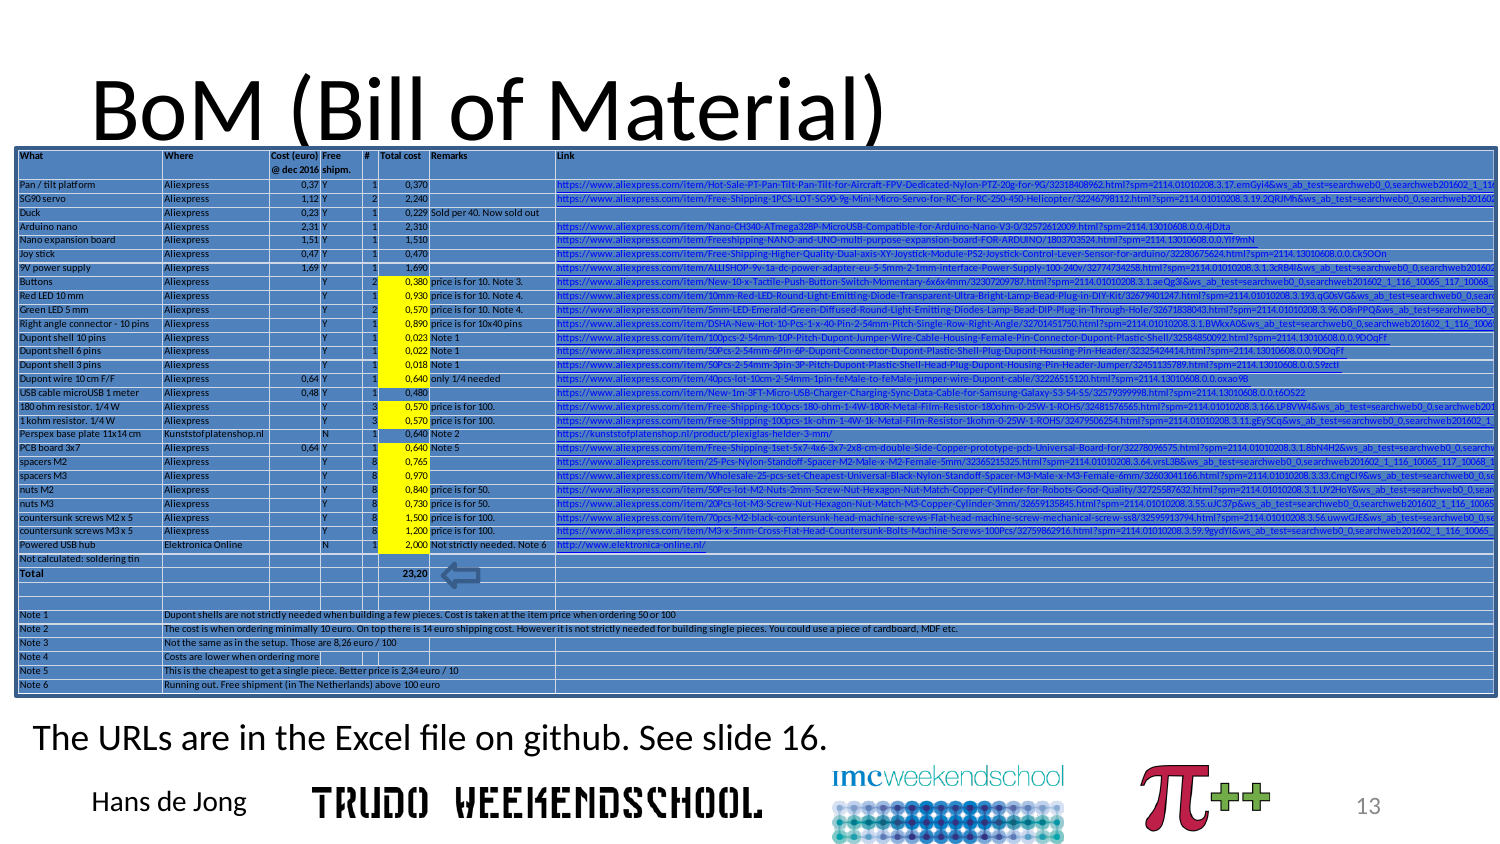

# BoM (Bill of Material)
The URLs are in the Excel file on github. See slide 16.